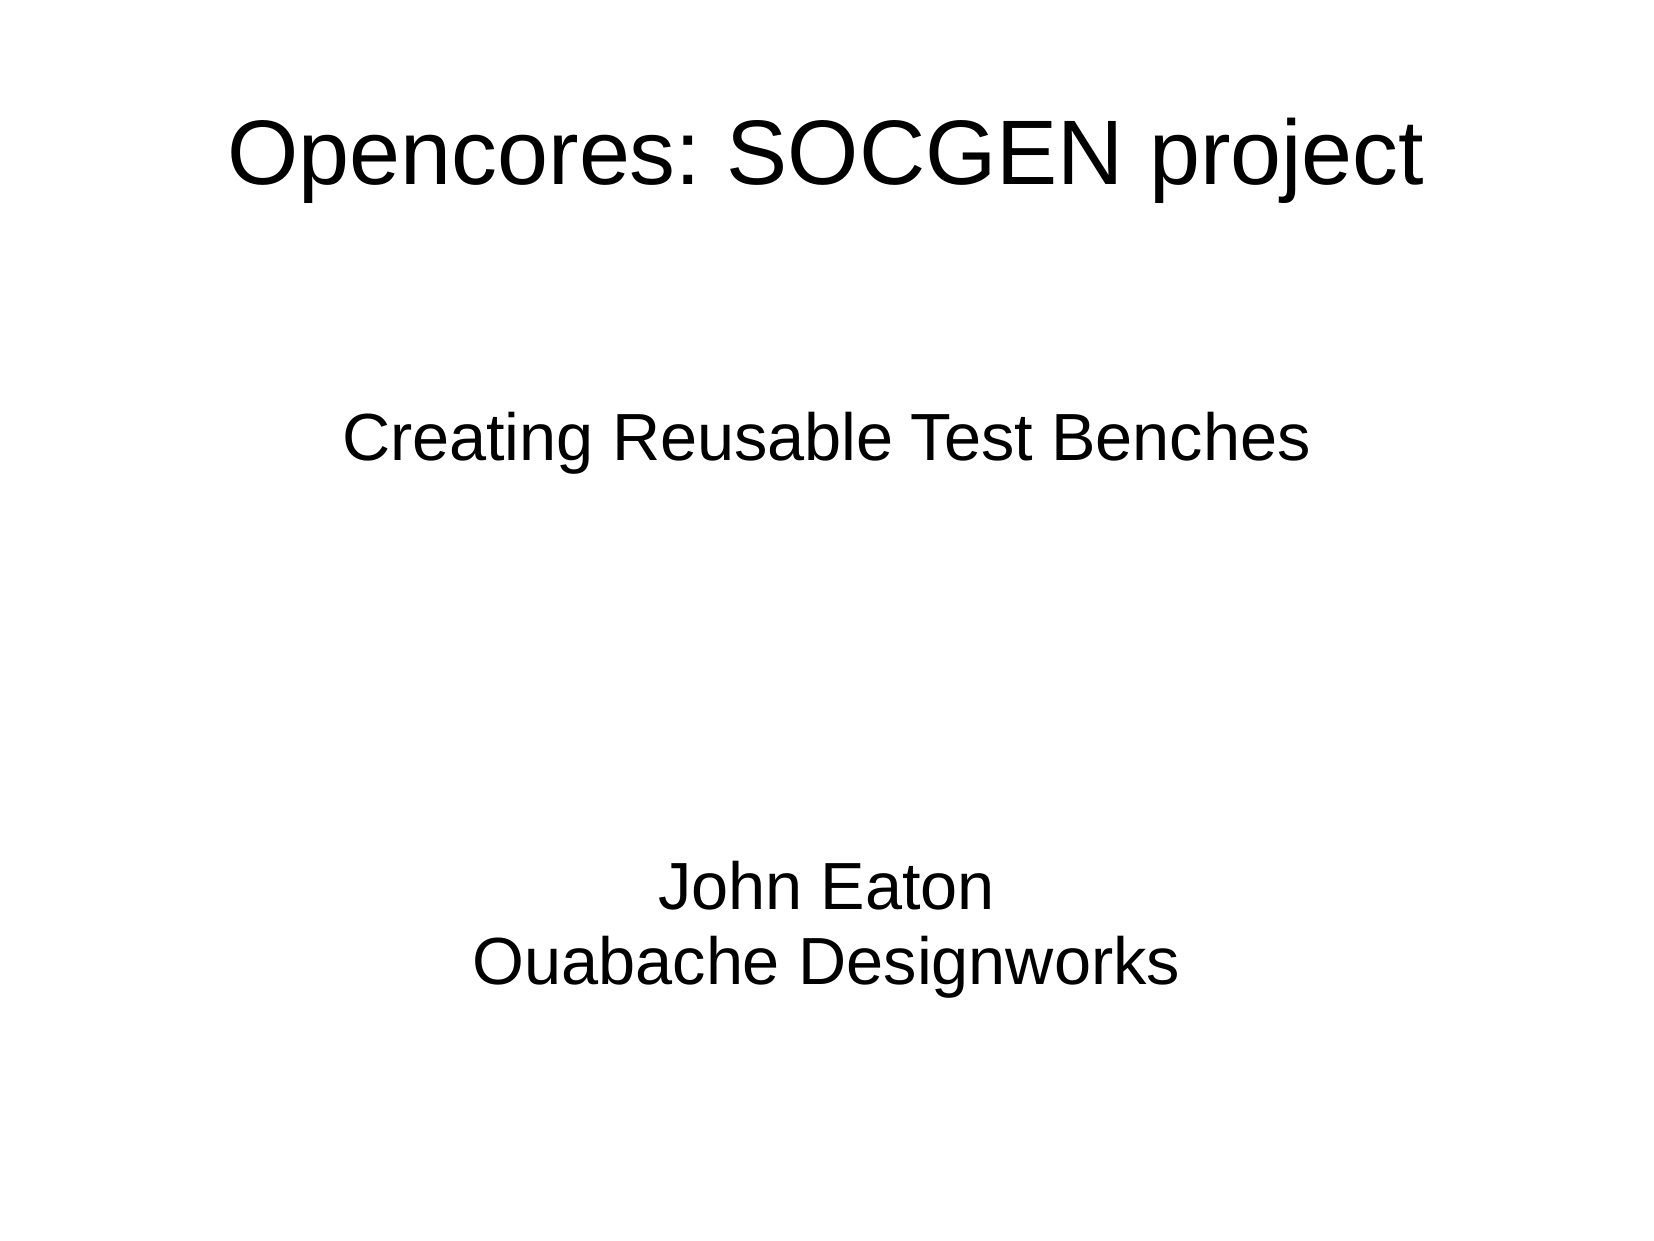

# Opencores: SOCGEN project
Creating Reusable Test Benches
John Eaton
Ouabache Designworks